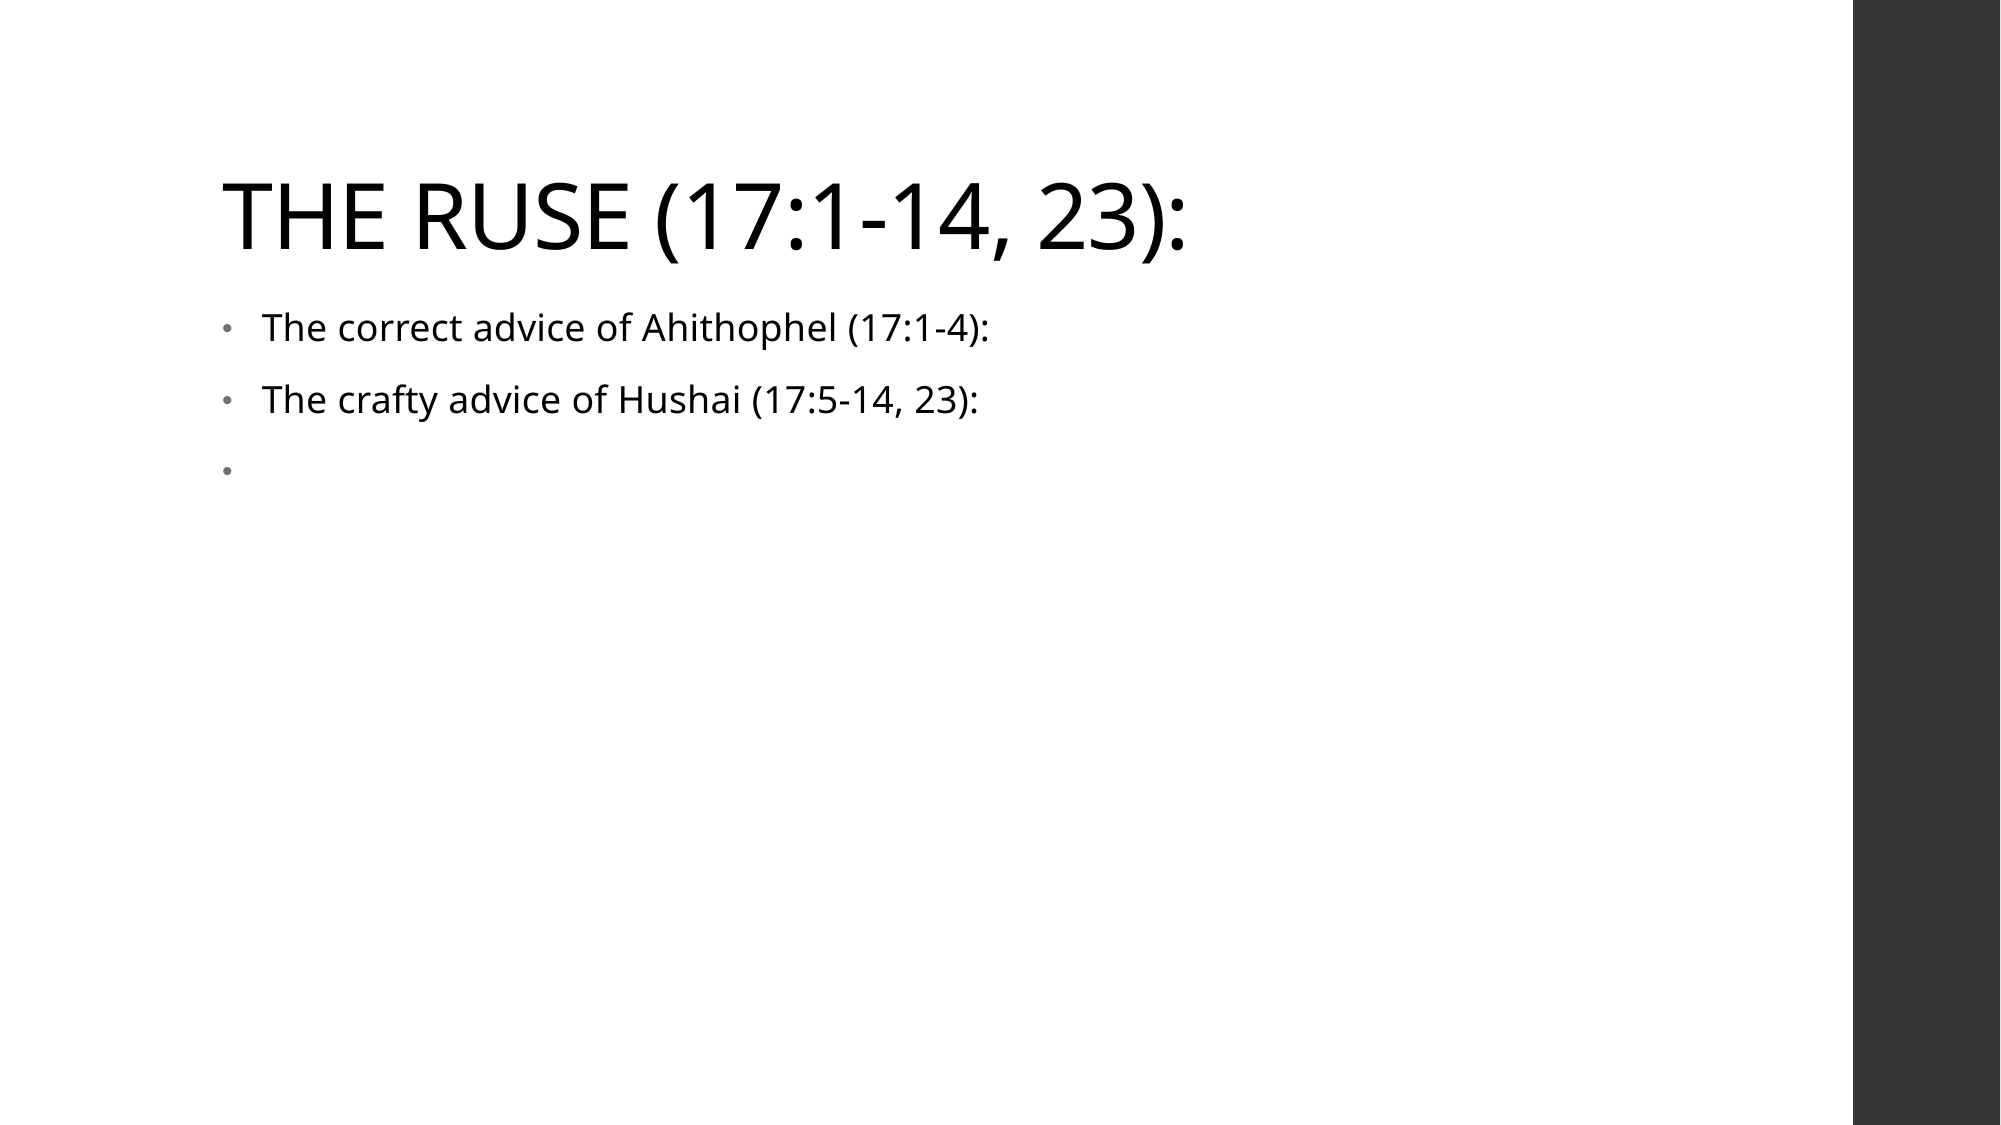

# THE RUSE (17:1-14, 23):
 The correct advice of Ahithophel (17:1-4):
 The crafty advice of Hushai (17:5-14, 23):